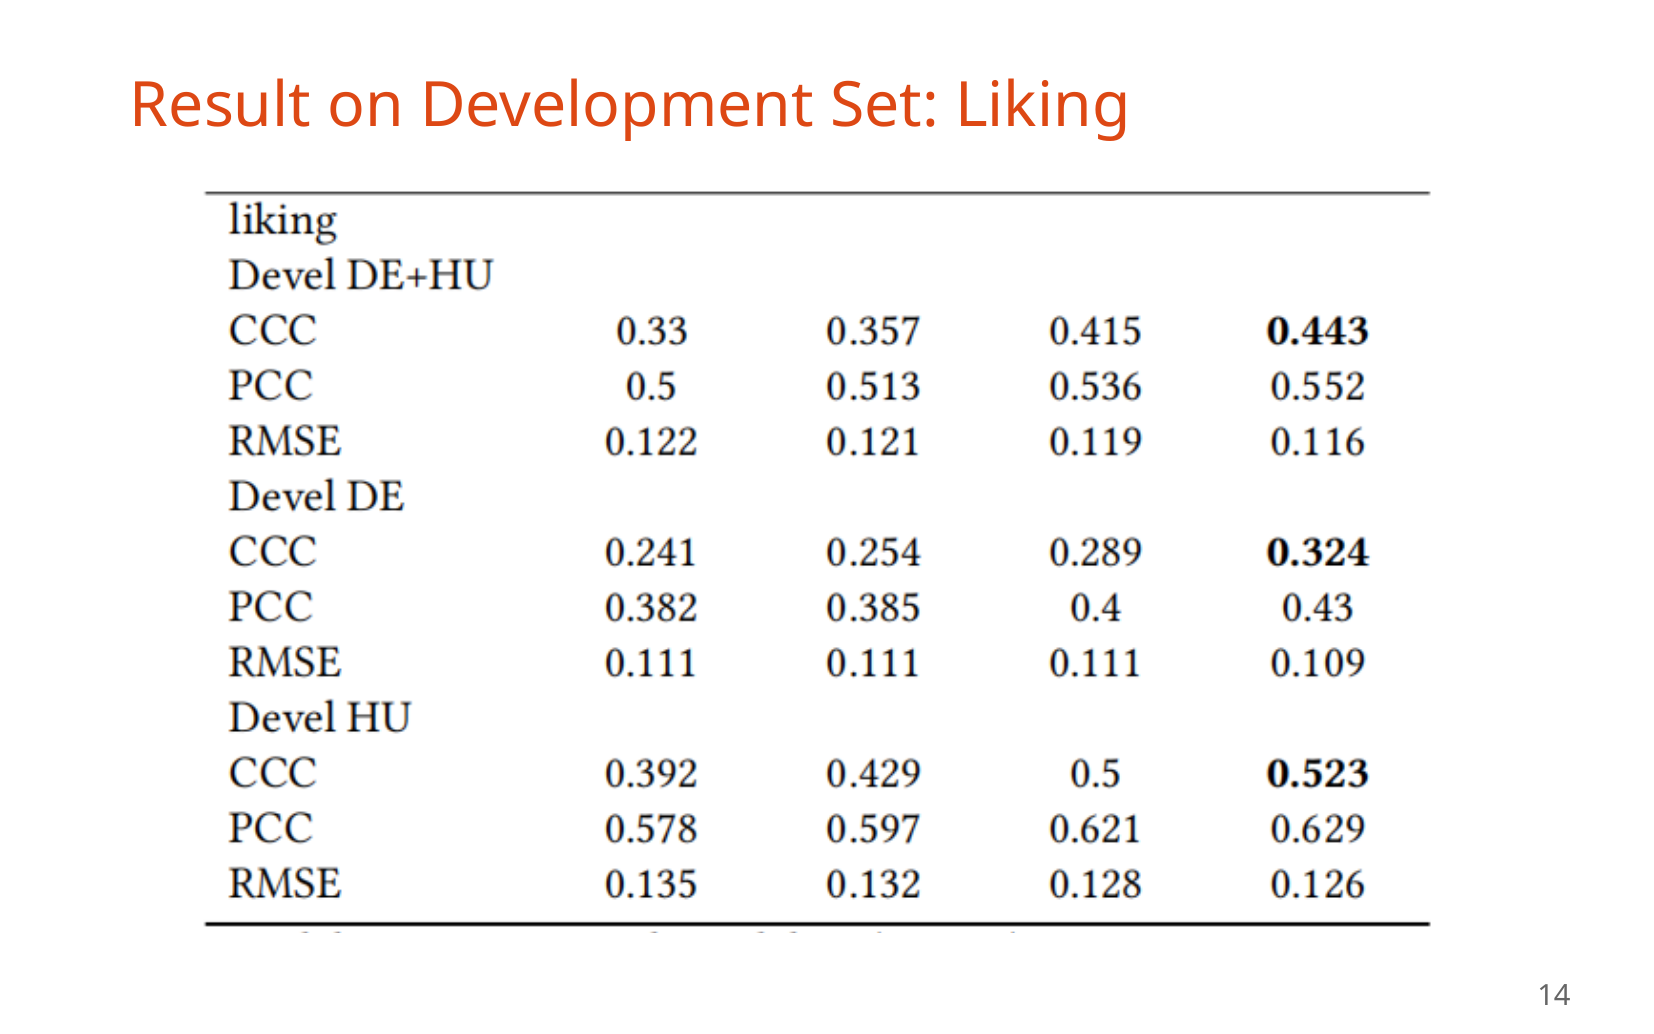

# Result on Development Set: Liking
14